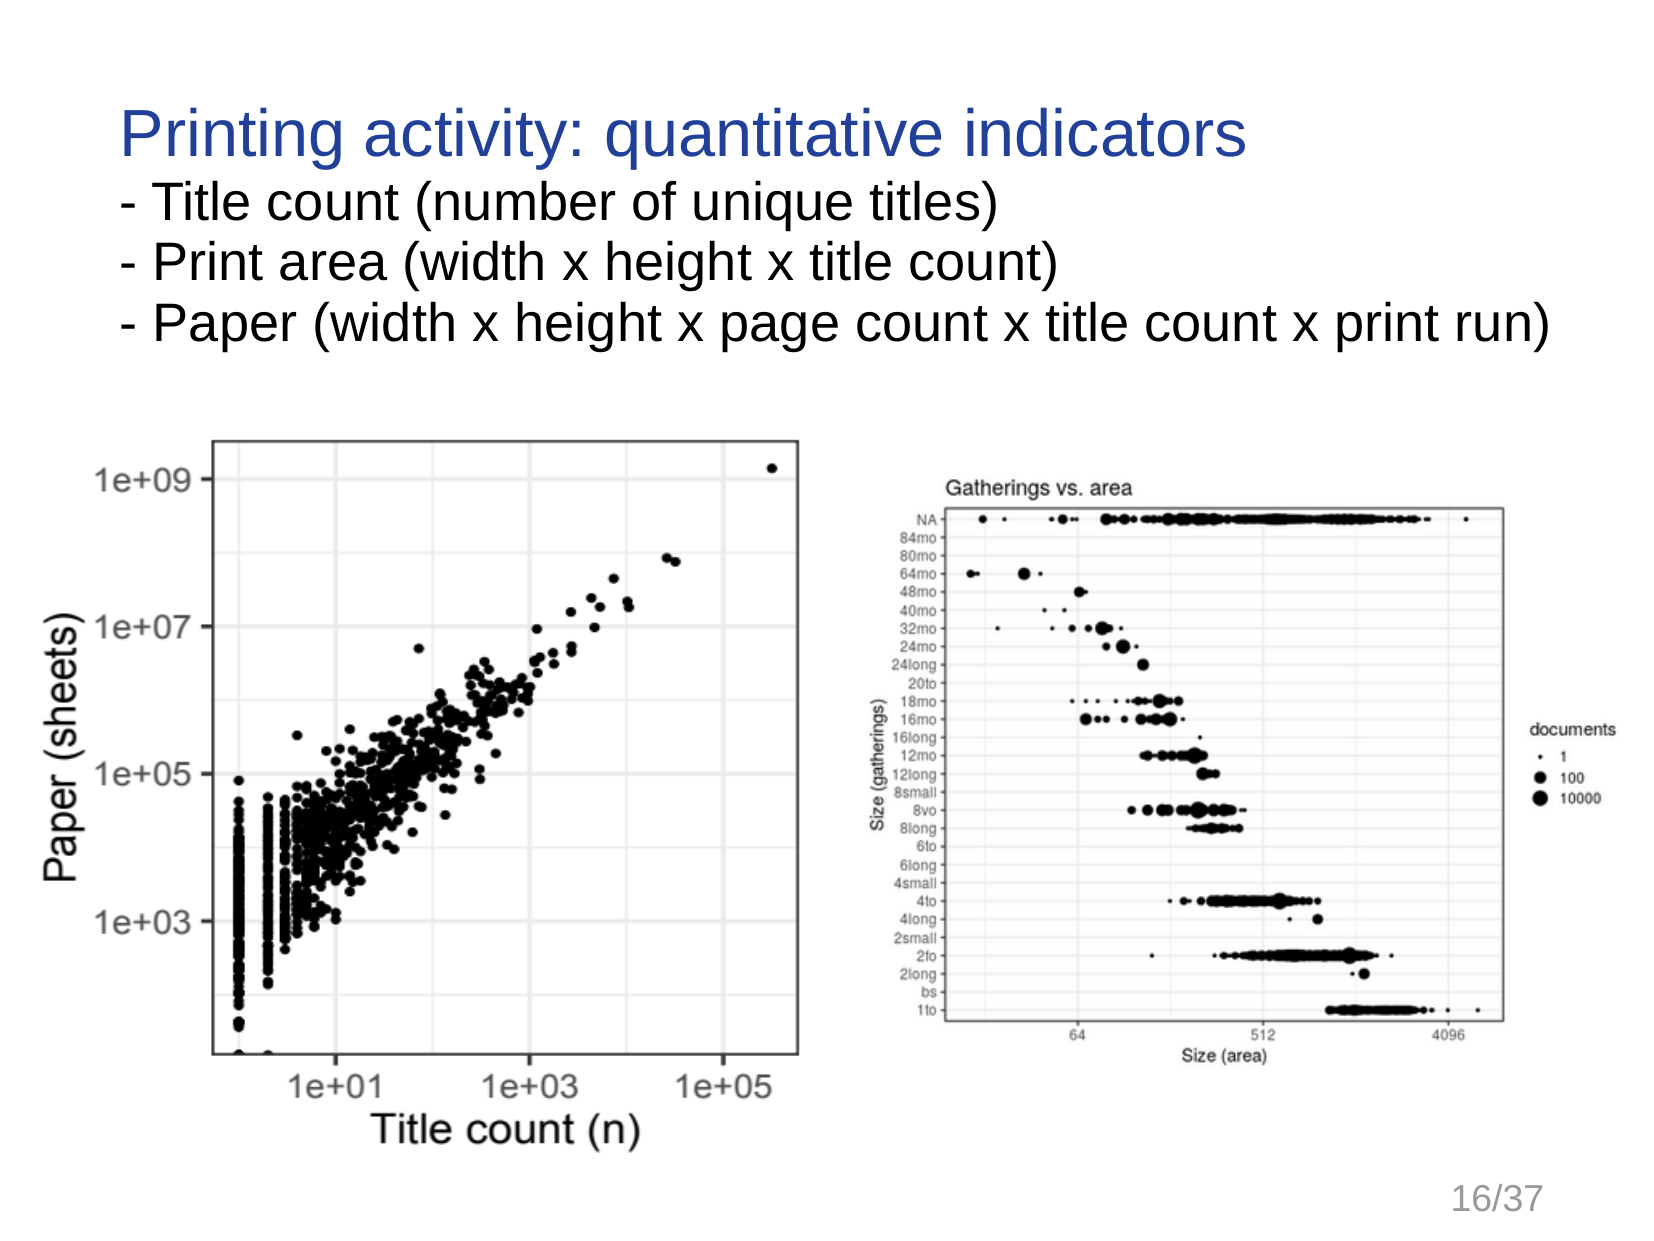

Printing activity: quantitative indicators
- Title count (number of unique titles)
- Print area (width x height x title count)
- Paper (width x height x page count x title count x print run)